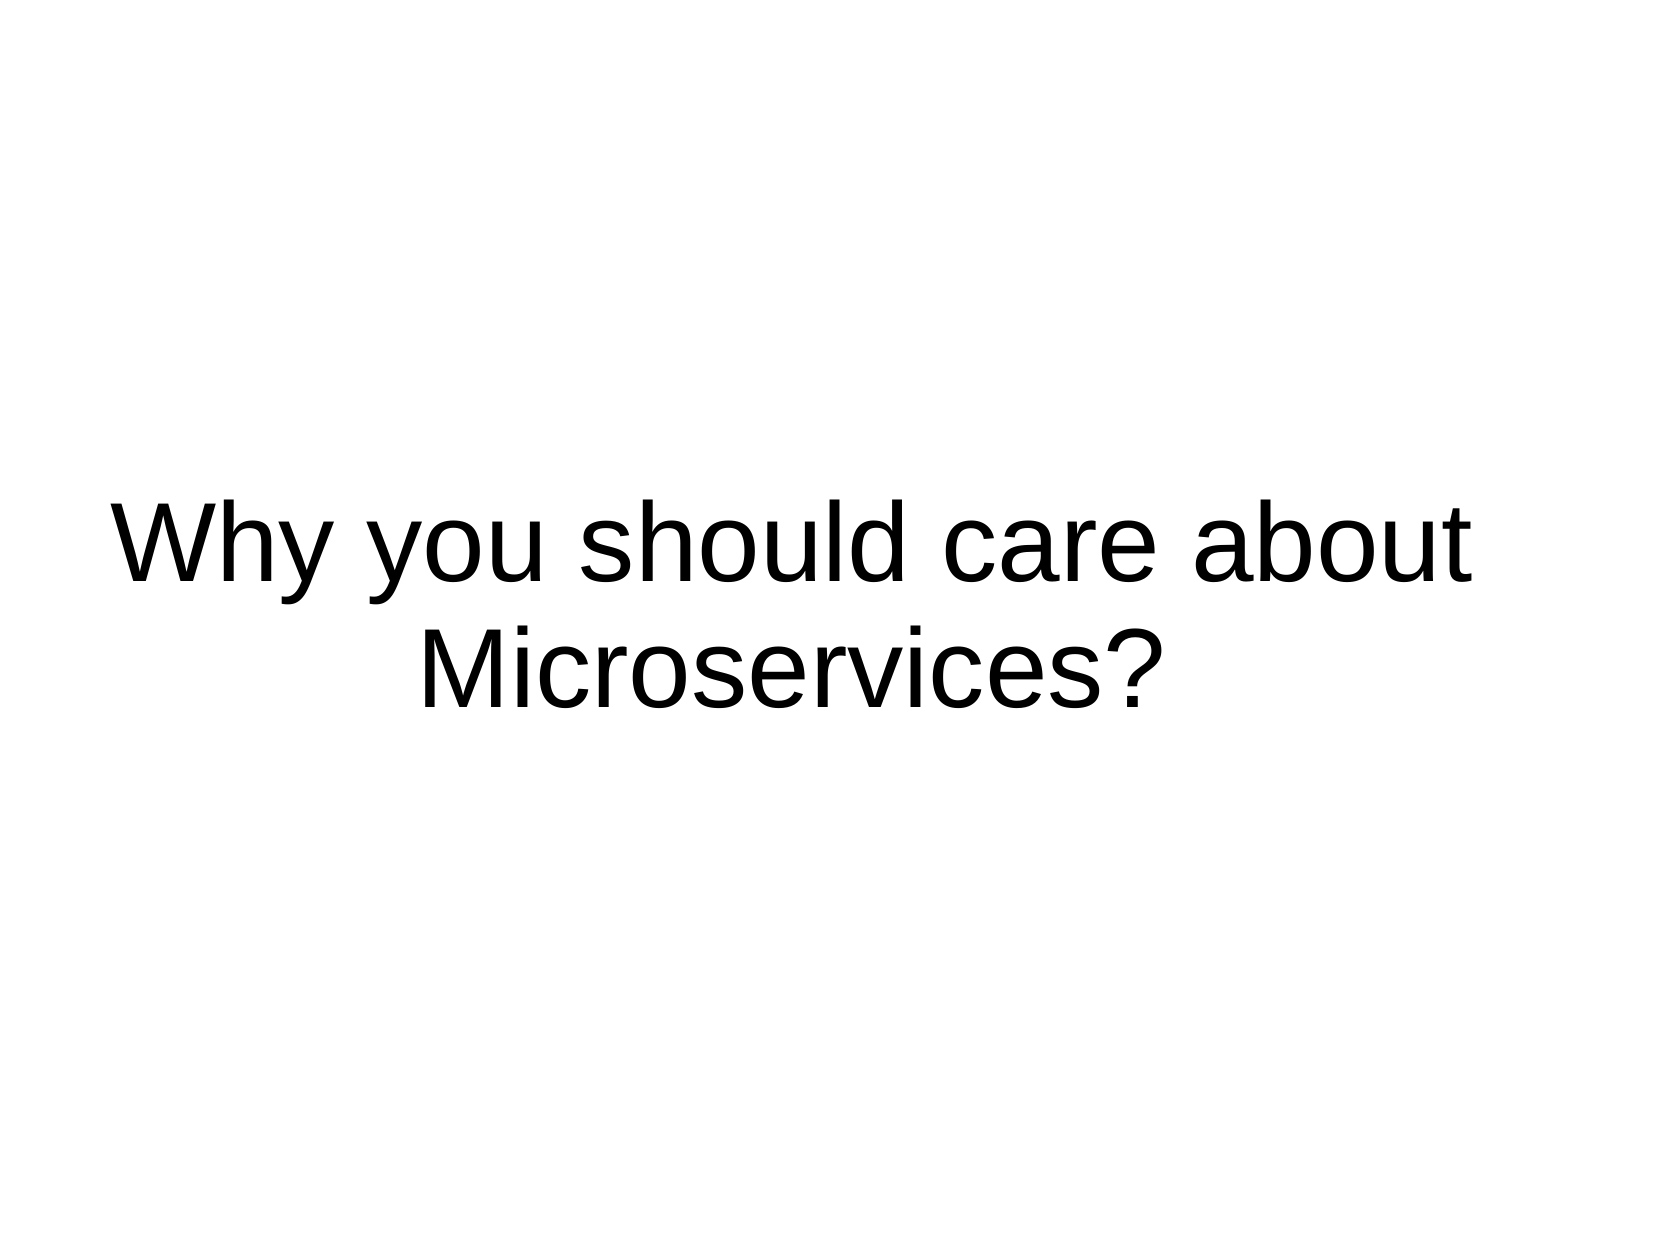

# Why you should care about Microservices?